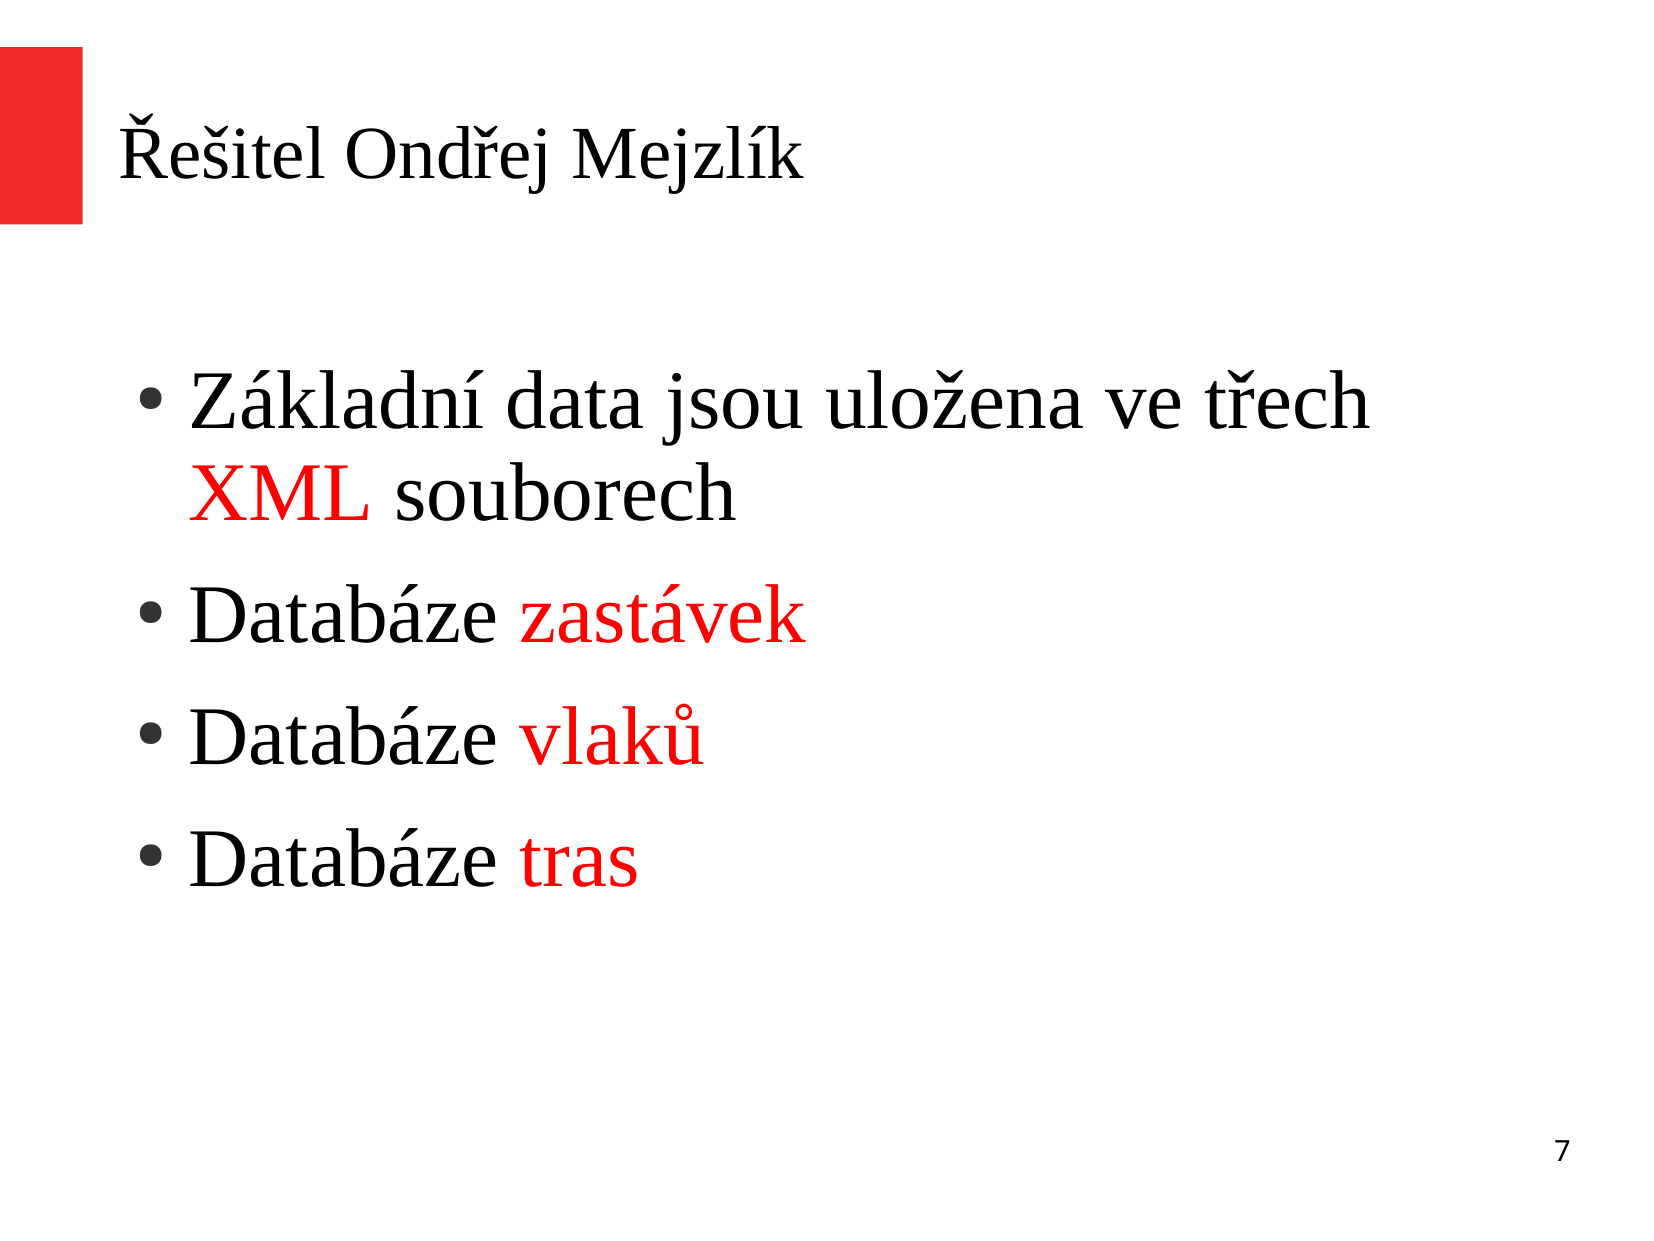

# Řešitel Ondřej Mejzlík
Základní data jsou uložena ve třech XML souborech
Databáze zastávek
Databáze vlaků
Databáze tras
7